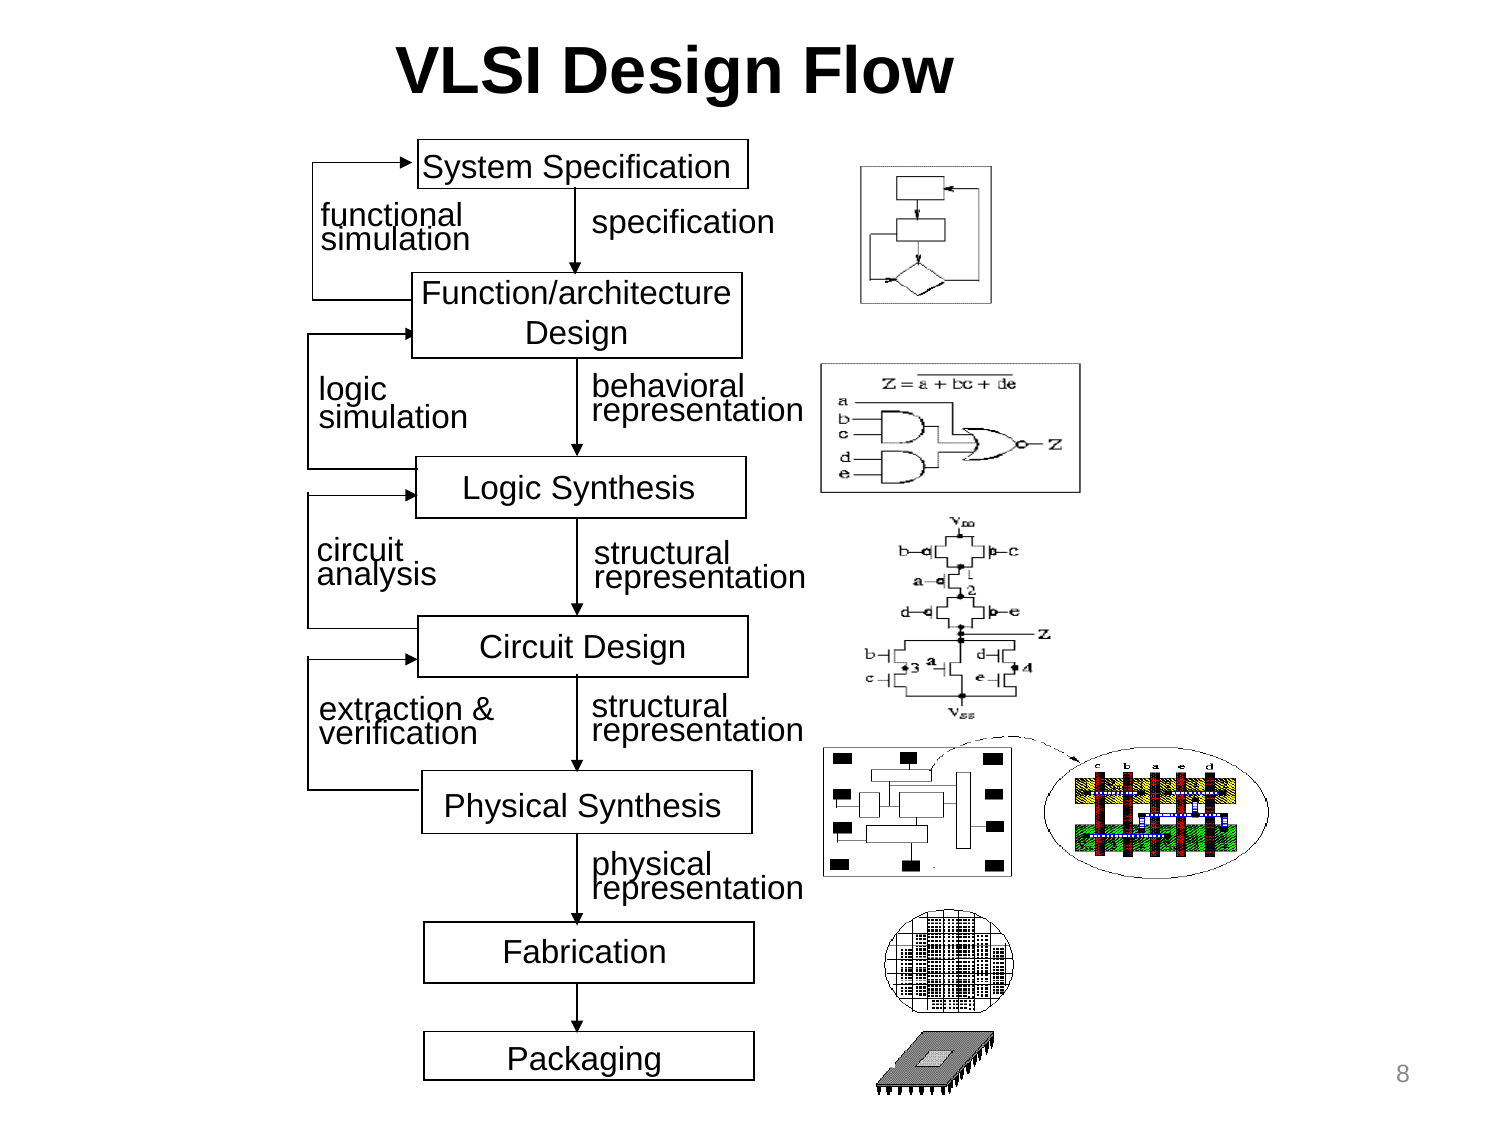

VLSI Design Flow
System Specification
functional simulation
specification
Function/architecture Design
logic simulation
Logic Synthesis
behavioral representation
circuit analysis
Circuit Design
structural representation
structural representation
extraction & verification
Physical Synthesis
physical representation
Fabrication
Packaging